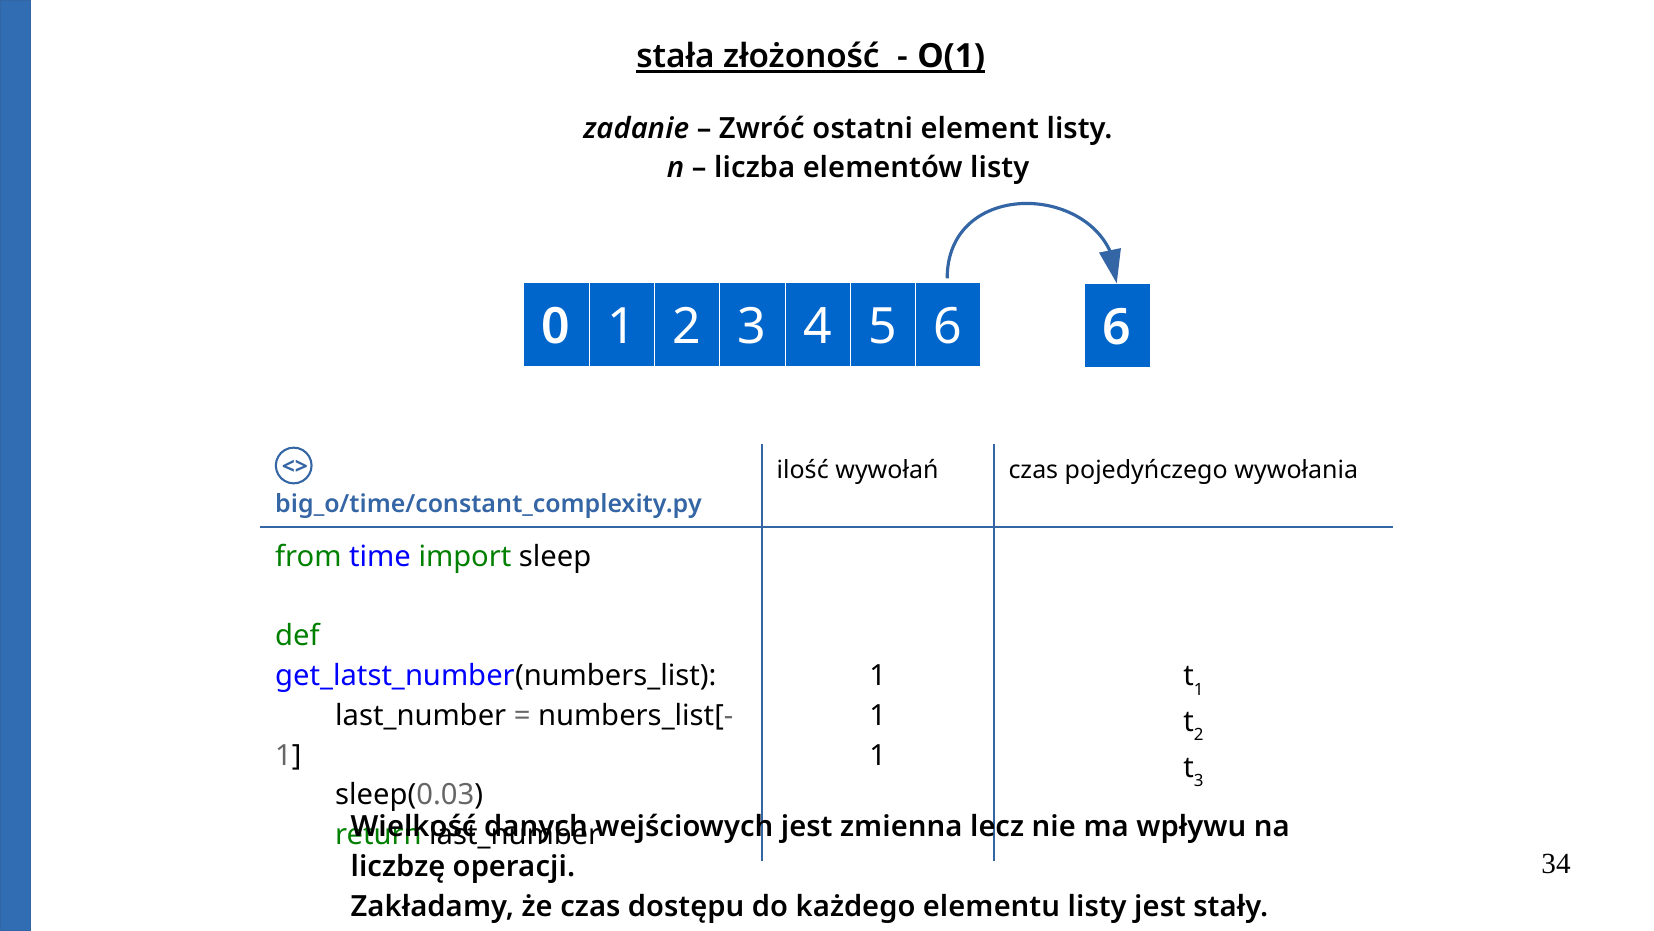

stała złożoność - O(1)
zadanie – Zwróć ostatni element listy.
n – liczba elementów listy
| 0 | 1 | 2 | 3 | 4 | 5 | 6 |
| --- | --- | --- | --- | --- | --- | --- |
| 6 |
| --- |
<>
| big\_o/time/constant\_complexity.py | ilość wywołań | czas pojedyńczego wywołania |
| --- | --- | --- |
| from time import sleep def get\_latst\_number(numbers\_list): last\_number = numbers\_list[-1] sleep(0.03) return last\_number | 1 1 1 | t1 t2 t3 |
Wielkość danych wejściowych jest zmienna lecz nie ma wpływu na liczbzę operacji.
Zakładamy, że czas dostępu do każdego elementu listy jest stały.
34